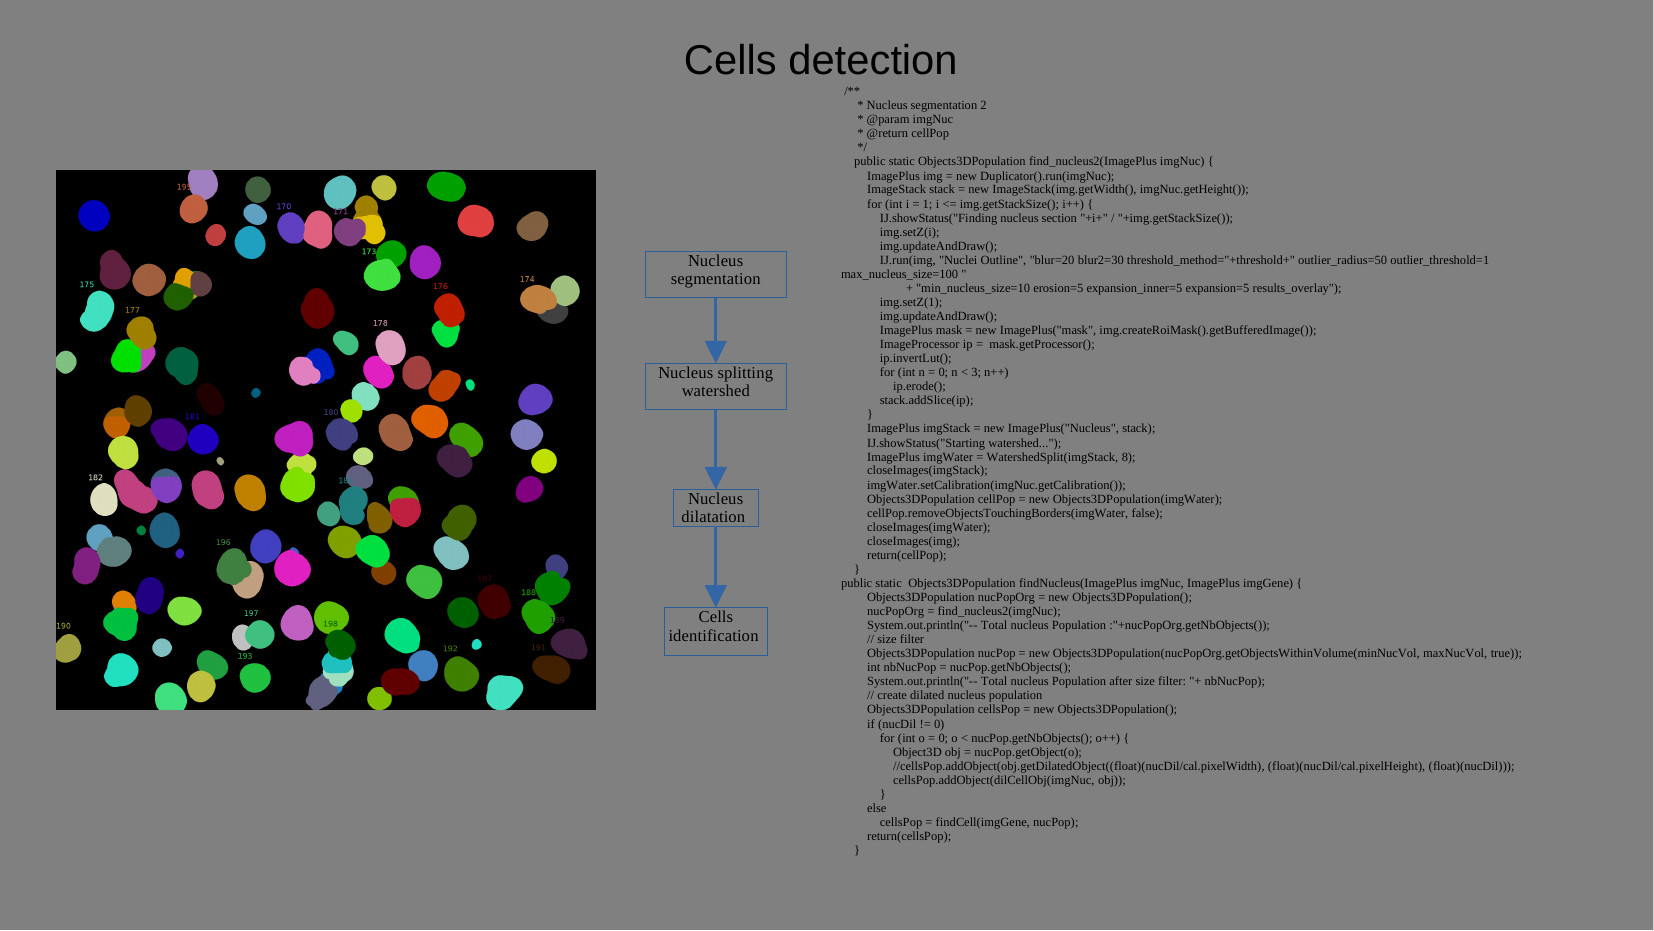

# Cells detection
 /**
 * Nucleus segmentation 2
 * @param imgNuc
 * @return cellPop
 */
 public static Objects3DPopulation find_nucleus2(ImagePlus imgNuc) {
 ImagePlus img = new Duplicator().run(imgNuc);
 ImageStack stack = new ImageStack(img.getWidth(), imgNuc.getHeight());
 for (int i = 1; i <= img.getStackSize(); i++) {
 IJ.showStatus("Finding nucleus section "+i+" / "+img.getStackSize());
 img.setZ(i);
 img.updateAndDraw();
 IJ.run(img, "Nuclei Outline", "blur=20 blur2=30 threshold_method="+threshold+" outlier_radius=50 outlier_threshold=1 max_nucleus_size=100 "
 + "min_nucleus_size=10 erosion=5 expansion_inner=5 expansion=5 results_overlay");
 img.setZ(1);
 img.updateAndDraw();
 ImagePlus mask = new ImagePlus("mask", img.createRoiMask().getBufferedImage());
 ImageProcessor ip = mask.getProcessor();
 ip.invertLut();
 for (int n = 0; n < 3; n++)
 ip.erode();
 stack.addSlice(ip);
 }
 ImagePlus imgStack = new ImagePlus("Nucleus", stack);
 IJ.showStatus("Starting watershed...");
 ImagePlus imgWater = WatershedSplit(imgStack, 8);
 closeImages(imgStack);
 imgWater.setCalibration(imgNuc.getCalibration());
 Objects3DPopulation cellPop = new Objects3DPopulation(imgWater);
 cellPop.removeObjectsTouchingBorders(imgWater, false);
 closeImages(imgWater);
 closeImages(img);
 return(cellPop);
 }
public static Objects3DPopulation findNucleus(ImagePlus imgNuc, ImagePlus imgGene) {
 Objects3DPopulation nucPopOrg = new Objects3DPopulation();
 nucPopOrg = find_nucleus2(imgNuc);
 System.out.println("-- Total nucleus Population :"+nucPopOrg.getNbObjects());
 // size filter
 Objects3DPopulation nucPop = new Objects3DPopulation(nucPopOrg.getObjectsWithinVolume(minNucVol, maxNucVol, true));
 int nbNucPop = nucPop.getNbObjects();
 System.out.println("-- Total nucleus Population after size filter: "+ nbNucPop);
 // create dilated nucleus population
 Objects3DPopulation cellsPop = new Objects3DPopulation();
 if (nucDil != 0)
 for (int o = 0; o < nucPop.getNbObjects(); o++) {
 Object3D obj = nucPop.getObject(o);
 //cellsPop.addObject(obj.getDilatedObject((float)(nucDil/cal.pixelWidth), (float)(nucDil/cal.pixelHeight), (float)(nucDil)));
 cellsPop.addObject(dilCellObj(imgNuc, obj));
 }
 else
 cellsPop = findCell(imgGene, nucPop);
 return(cellsPop);
 }
Nucleus segmentation
Nucleus splitting watershed
Nucleus dilatation
Cells identification